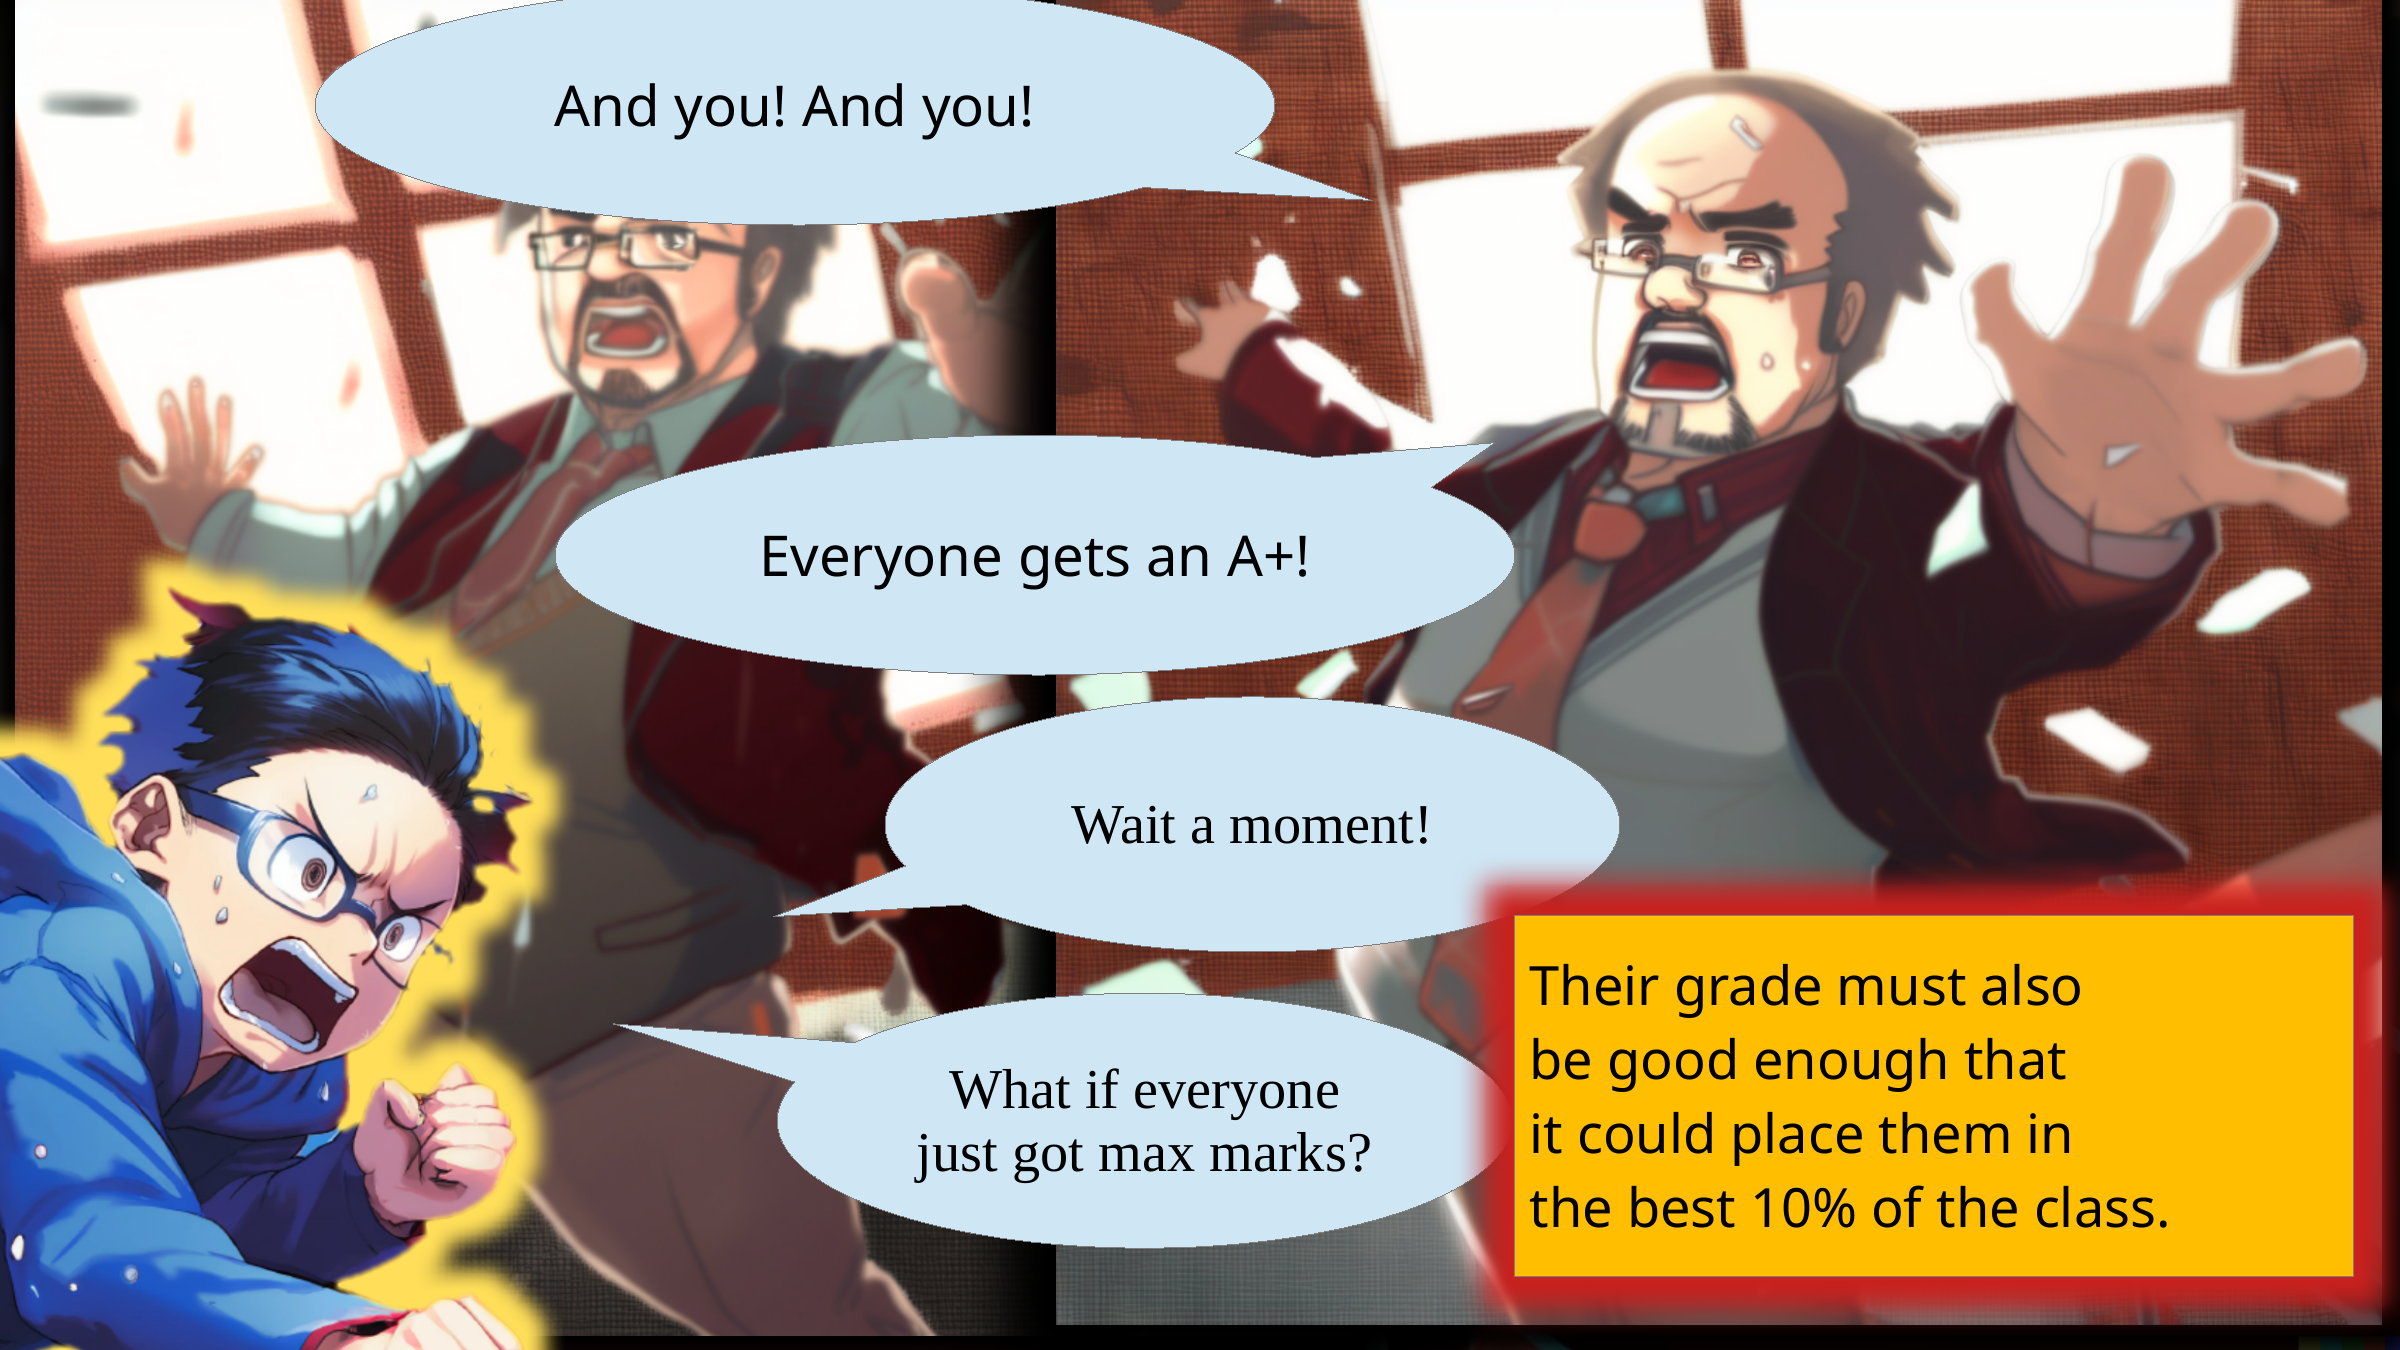

And you! And you!
Everyone gets an A+!
..And you get an A+ too!
 And you!
Wait a moment!
Their grade must also
be good enough that
it could place them in
the best 10% of the class.
What if everyone
just got max marks?